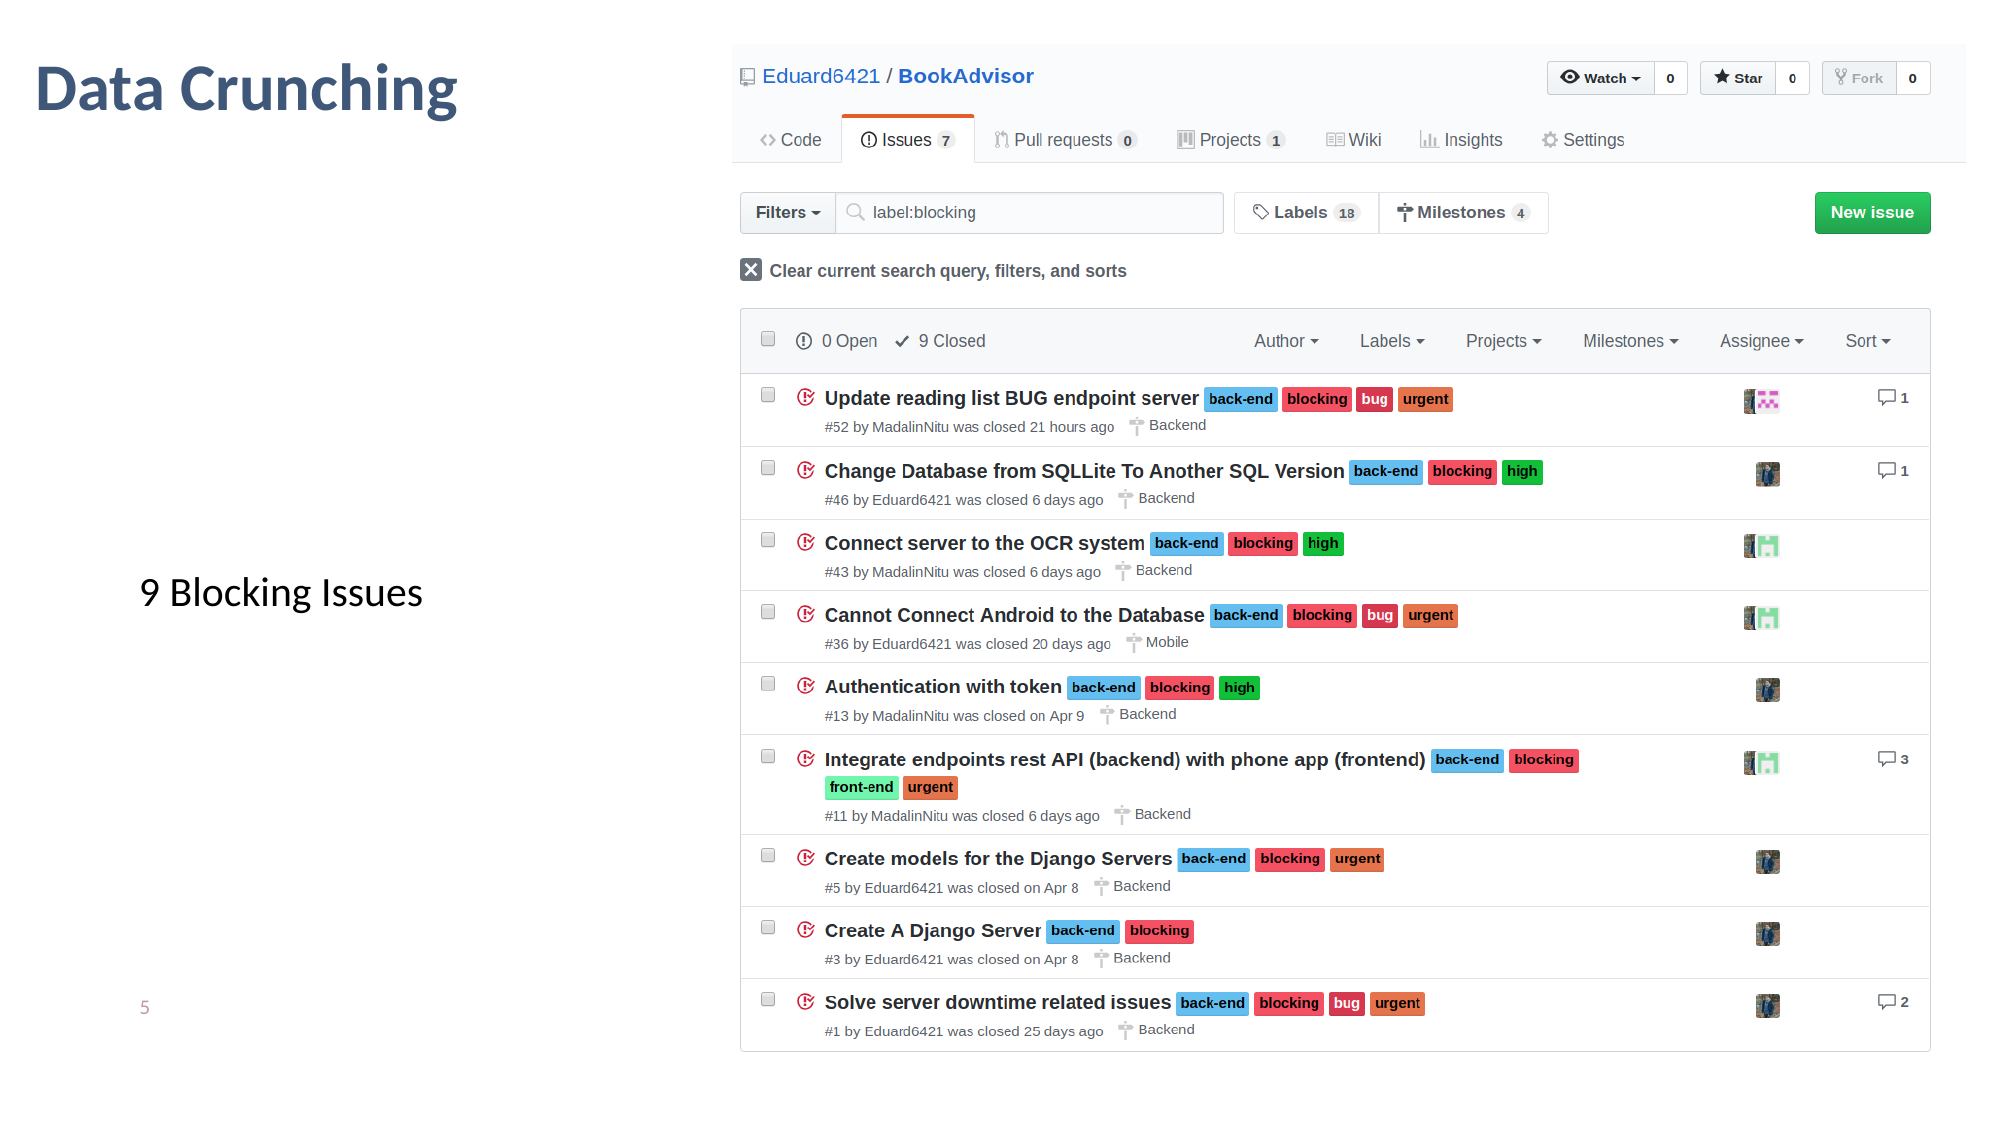

# Data Crunching
9 Blocking Issues
4
ADD A FOOTER